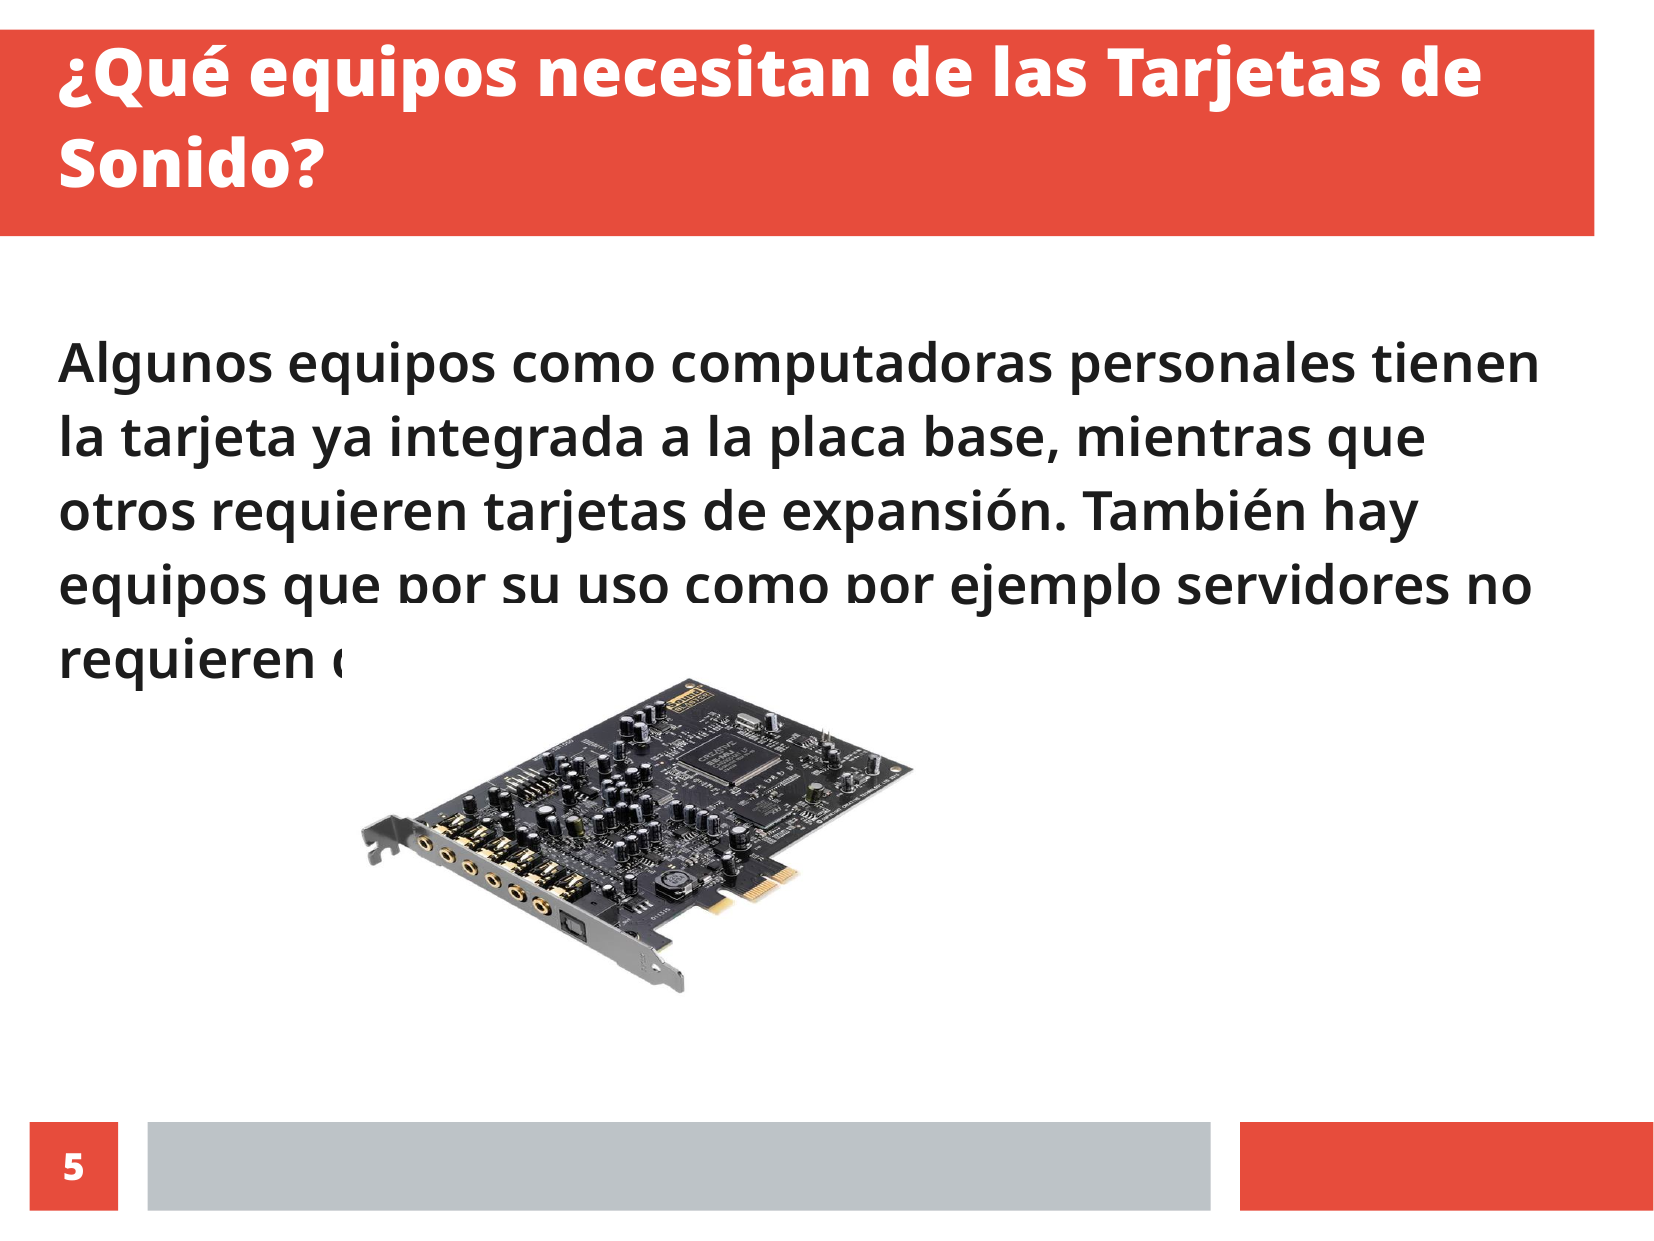

# ¿Qué equipos necesitan de las Tarjetas de Sonido?
Algunos equipos como computadoras personales tienen la tarjeta ya integrada a la placa base, mientras que otros requieren tarjetas de expansión. También hay equipos que por su uso como por ejemplo servidores no requieren de dicha función.
5